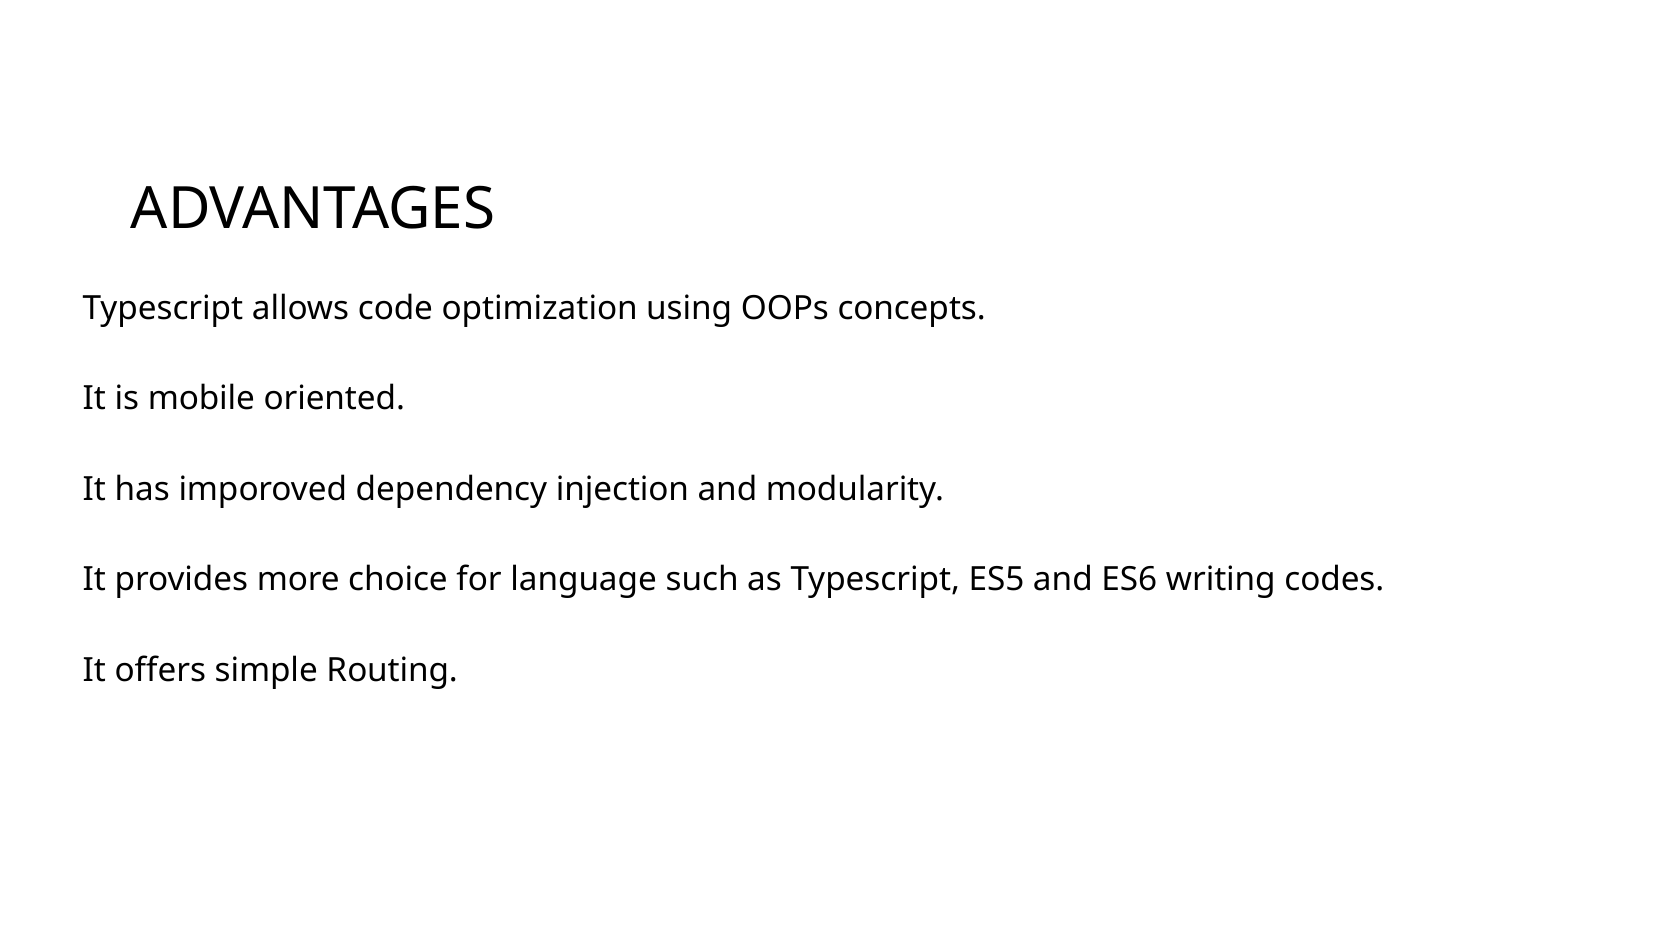

# ADVANTAGES
Typescript allows code optimization using OOPs concepts.
It is mobile oriented.
It has imporoved dependency injection and modularity.
It provides more choice for language such as Typescript, ES5 and ES6 writing codes.
It offers simple Routing.